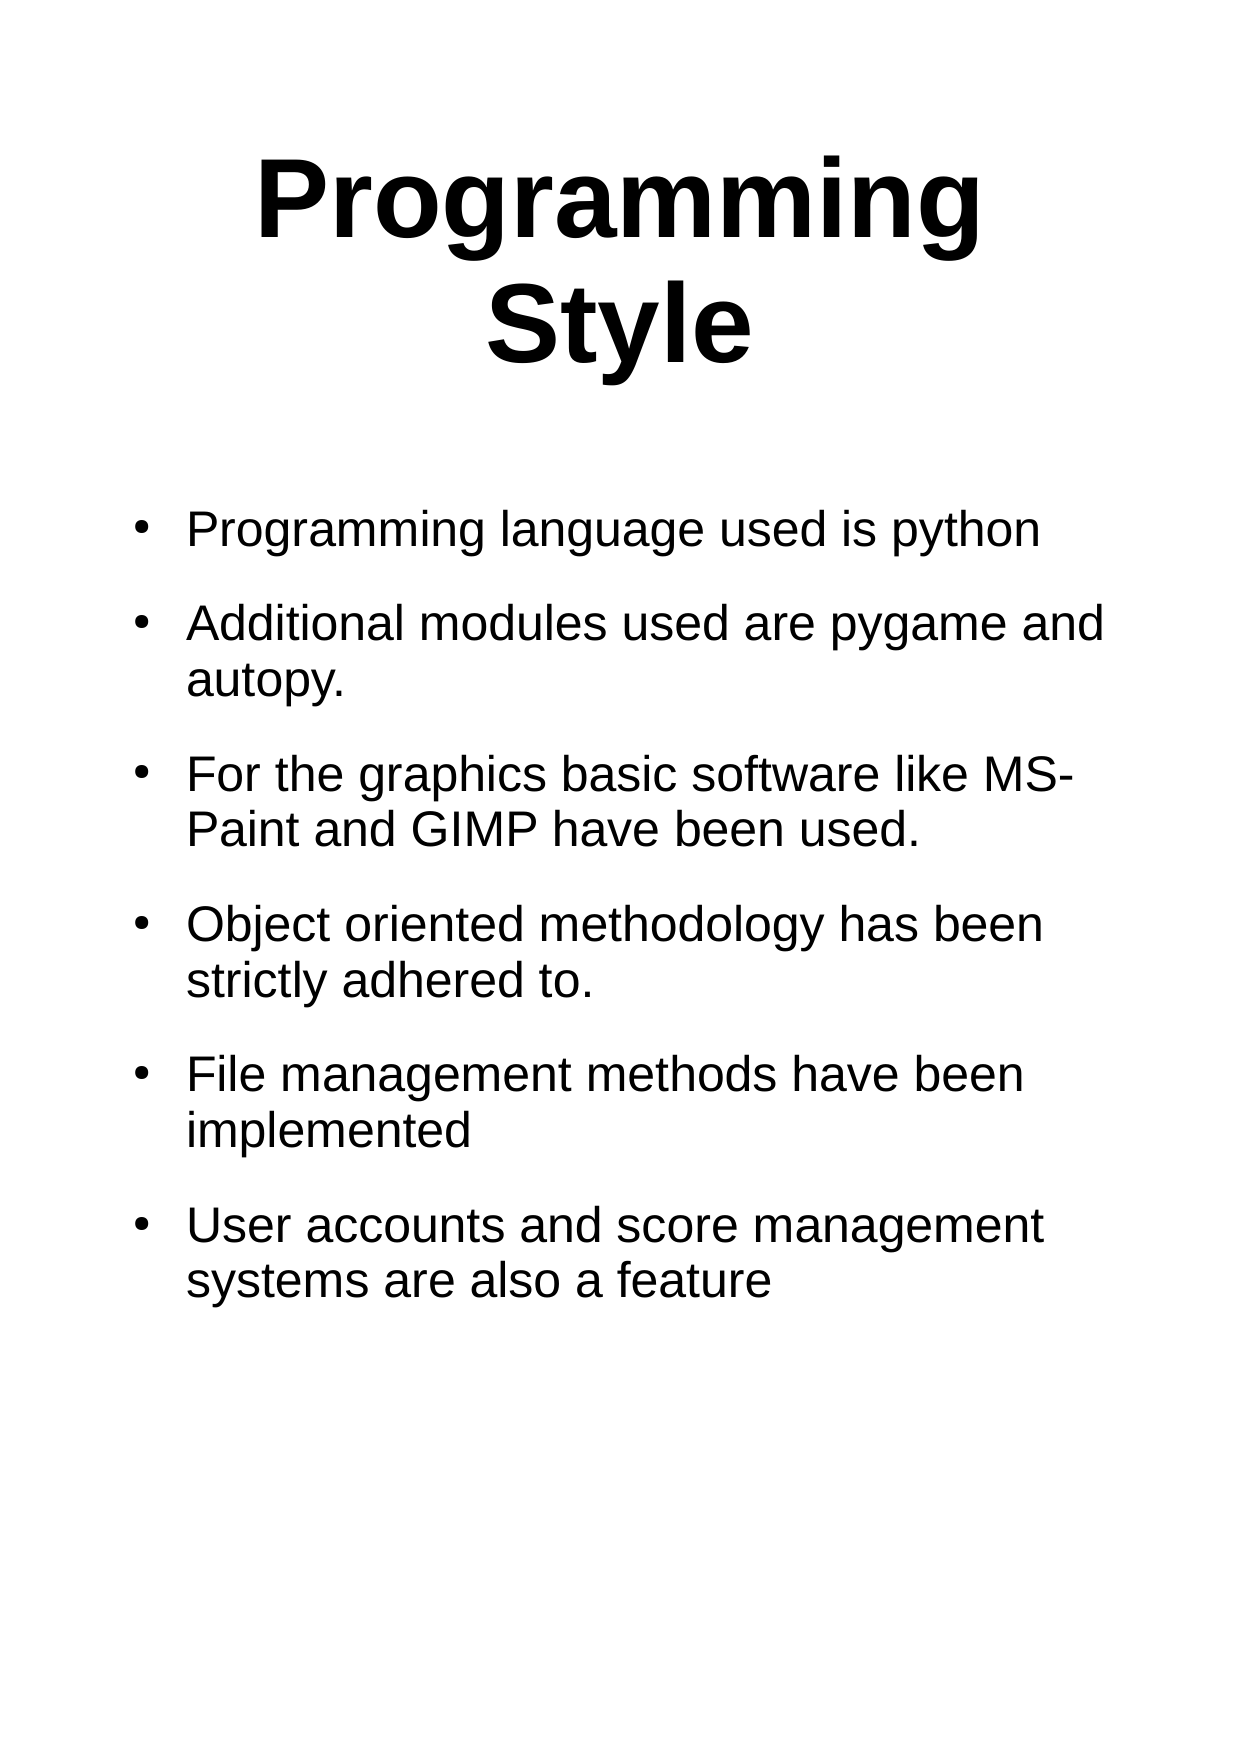

# Programming Style
Programming language used is python
Additional modules used are pygame and autopy.
For the graphics basic software like MS-Paint and GIMP have been used.
Object oriented methodology has been strictly adhered to.
File management methods have been implemented
User accounts and score management systems are also a feature